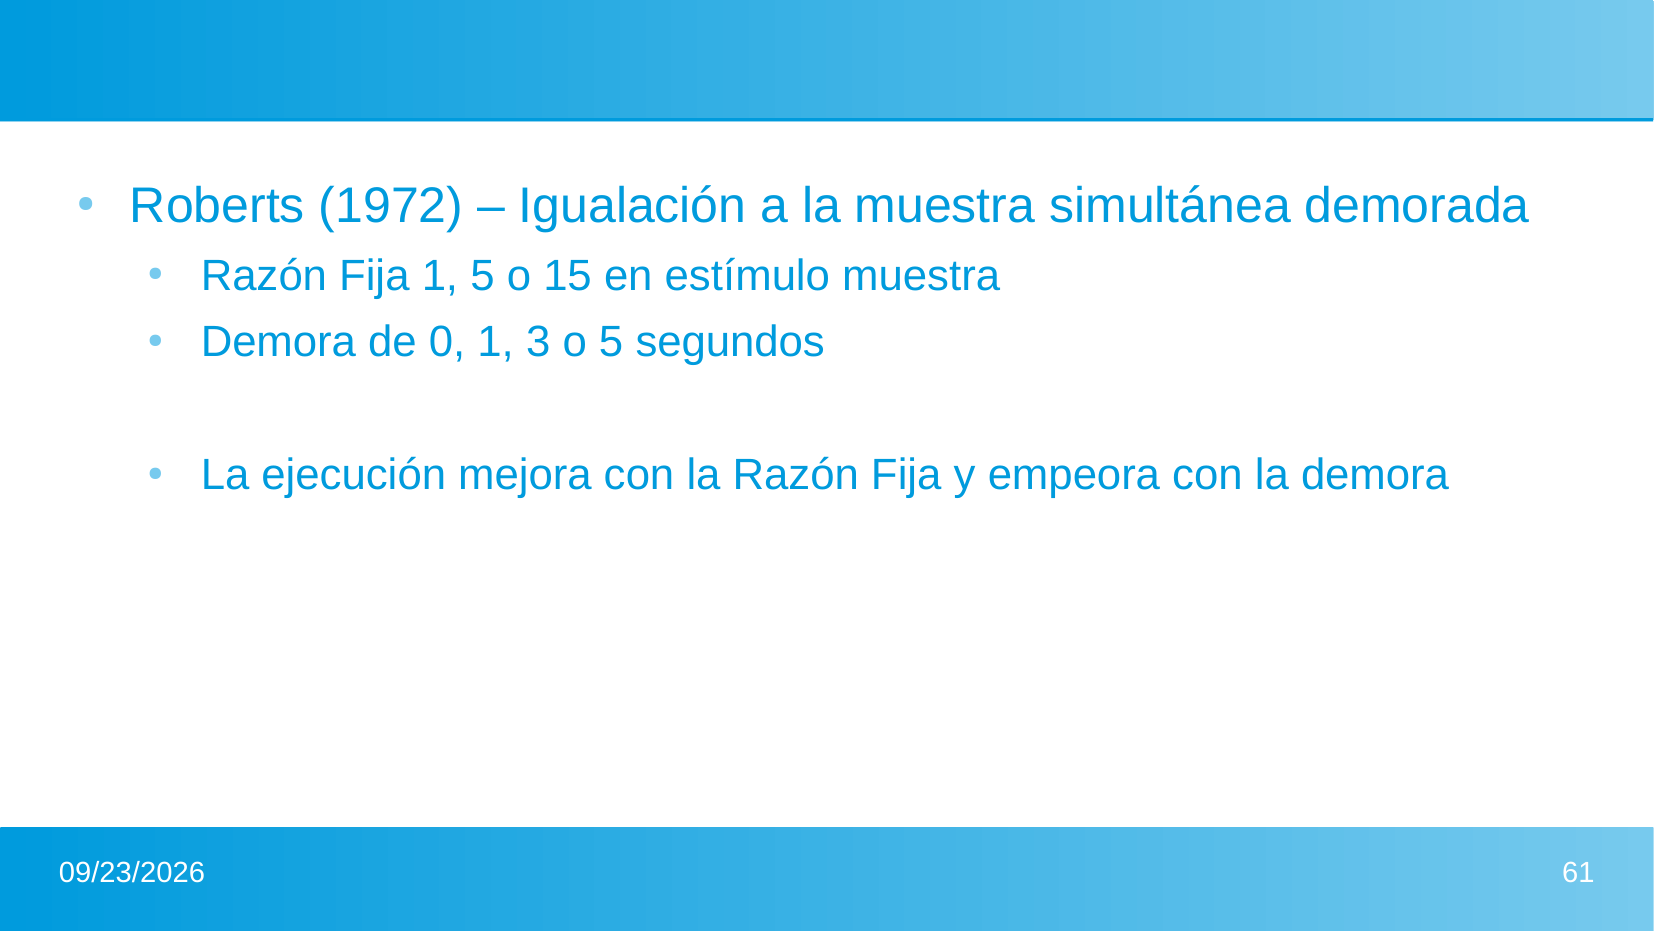

# Roberts (1972) – Igualación a la muestra simultánea demorada
Razón Fija 1, 5 o 15 en estímulo muestra
Demora de 0, 1, 3 o 5 segundos
La ejecución mejora con la Razón Fija y empeora con la demora
61